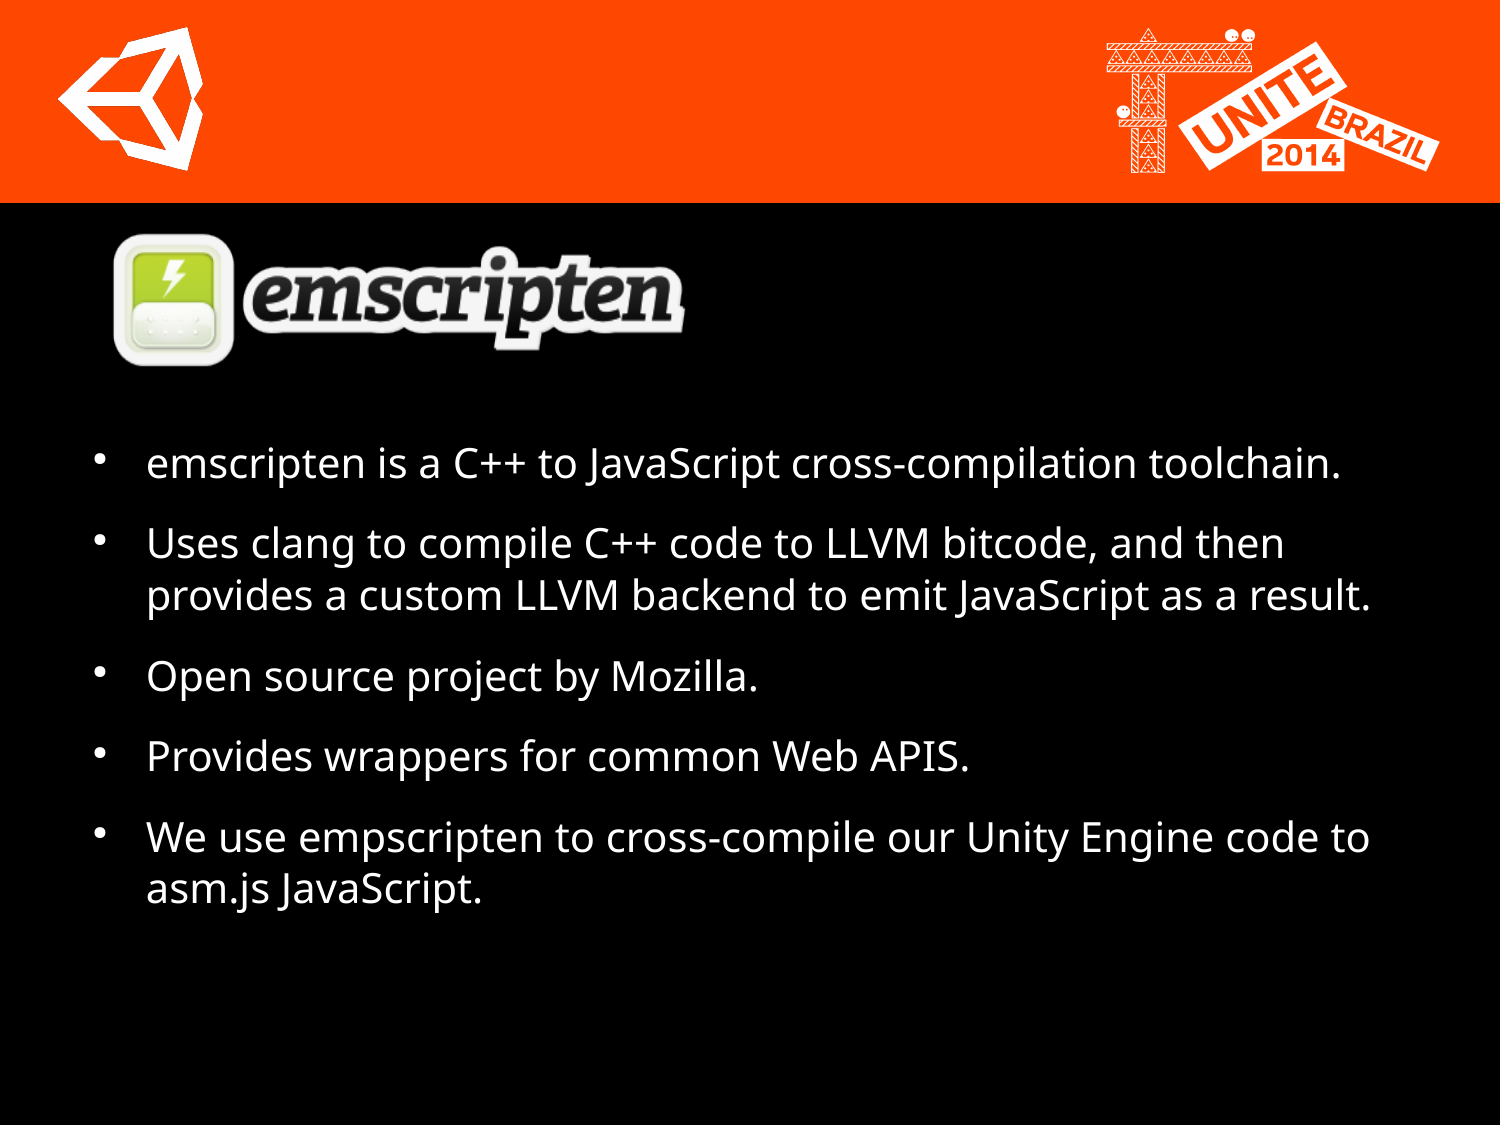

emscripten is a C++ to JavaScript cross-compilation toolchain.
Uses clang to compile C++ code to LLVM bitcode, and then provides a custom LLVM backend to emit JavaScript as a result.
Open source project by Mozilla.
Provides wrappers for common Web APIS.
We use empscripten to cross-compile our Unity Engine code to asm.js JavaScript.
#